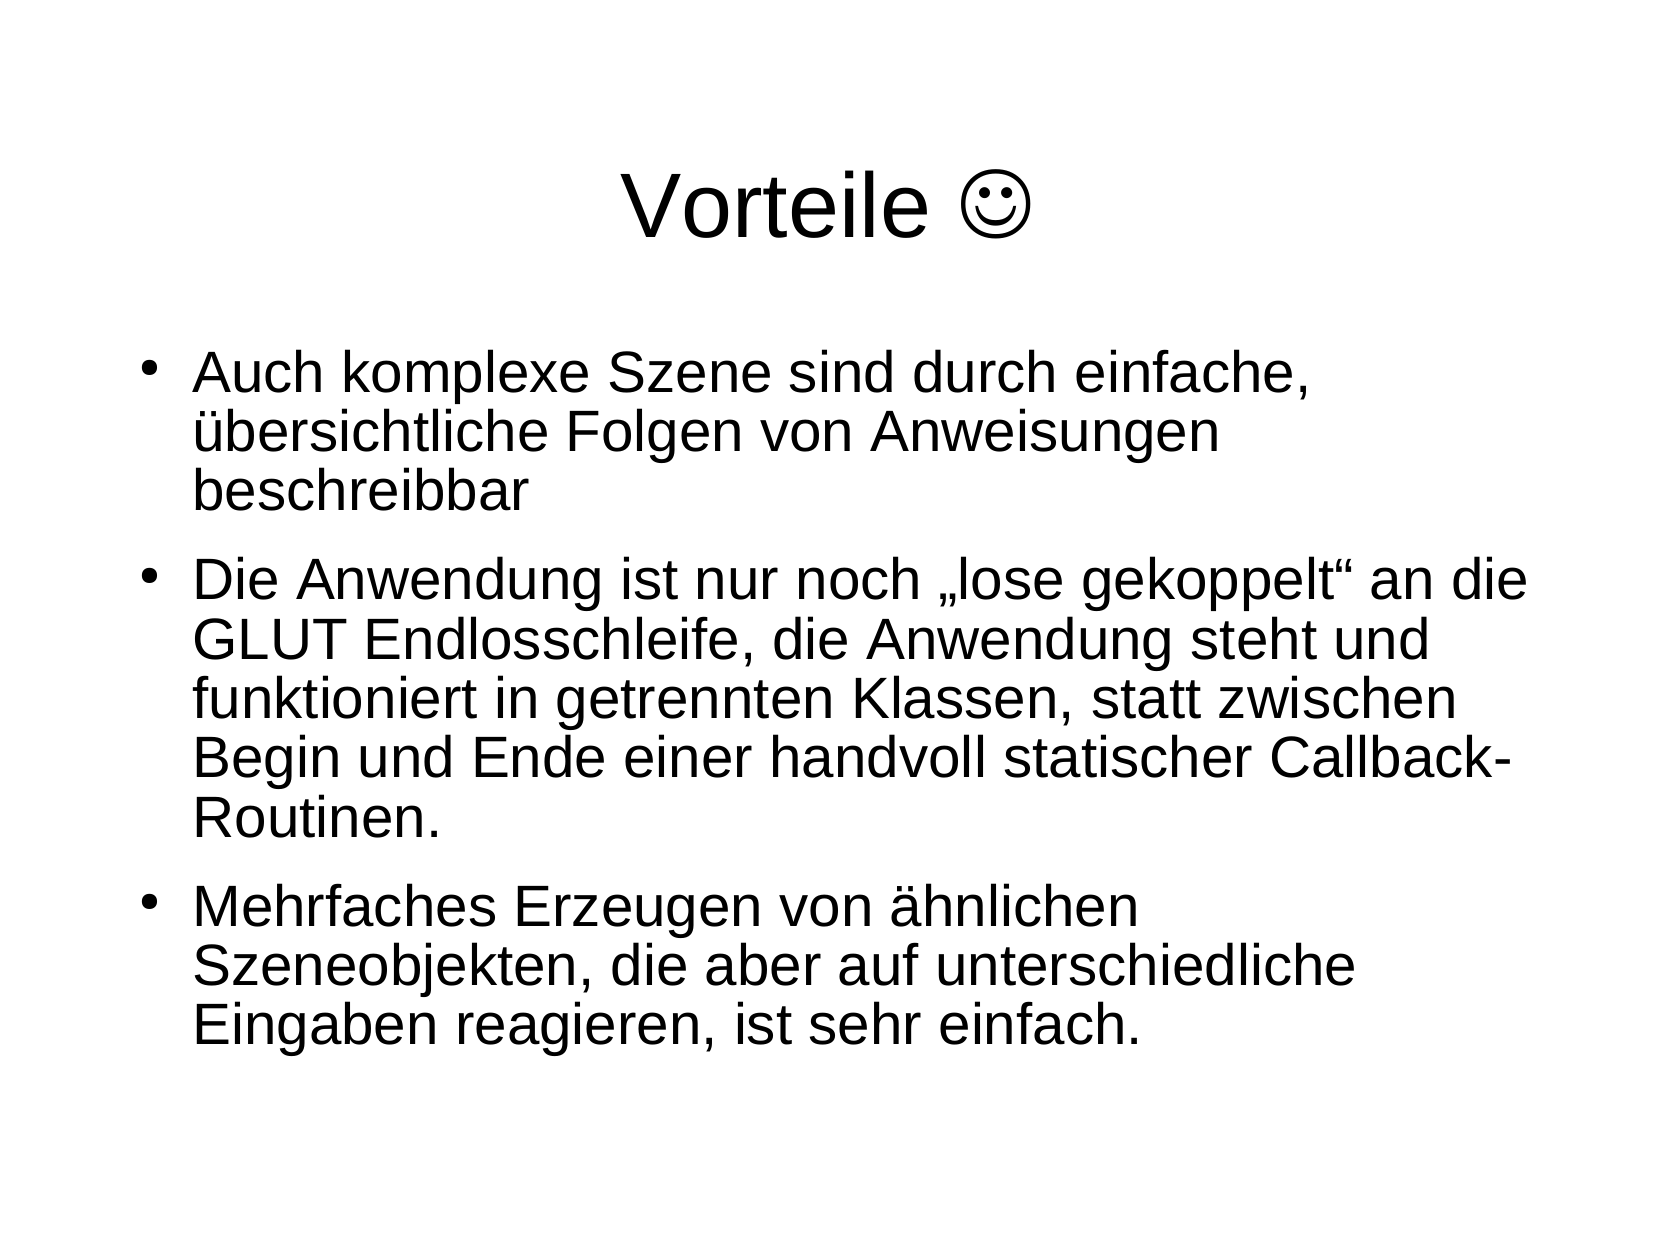

# Vorteile 
Auch komplexe Szene sind durch einfache, übersichtliche Folgen von Anweisungen beschreibbar
Die Anwendung ist nur noch „lose gekoppelt“ an die GLUT Endlosschleife, die Anwendung steht und funktioniert in getrennten Klassen, statt zwischen Begin und Ende einer handvoll statischer Callback-Routinen.
Mehrfaches Erzeugen von ähnlichen Szeneobjekten, die aber auf unterschiedliche Eingaben reagieren, ist sehr einfach.